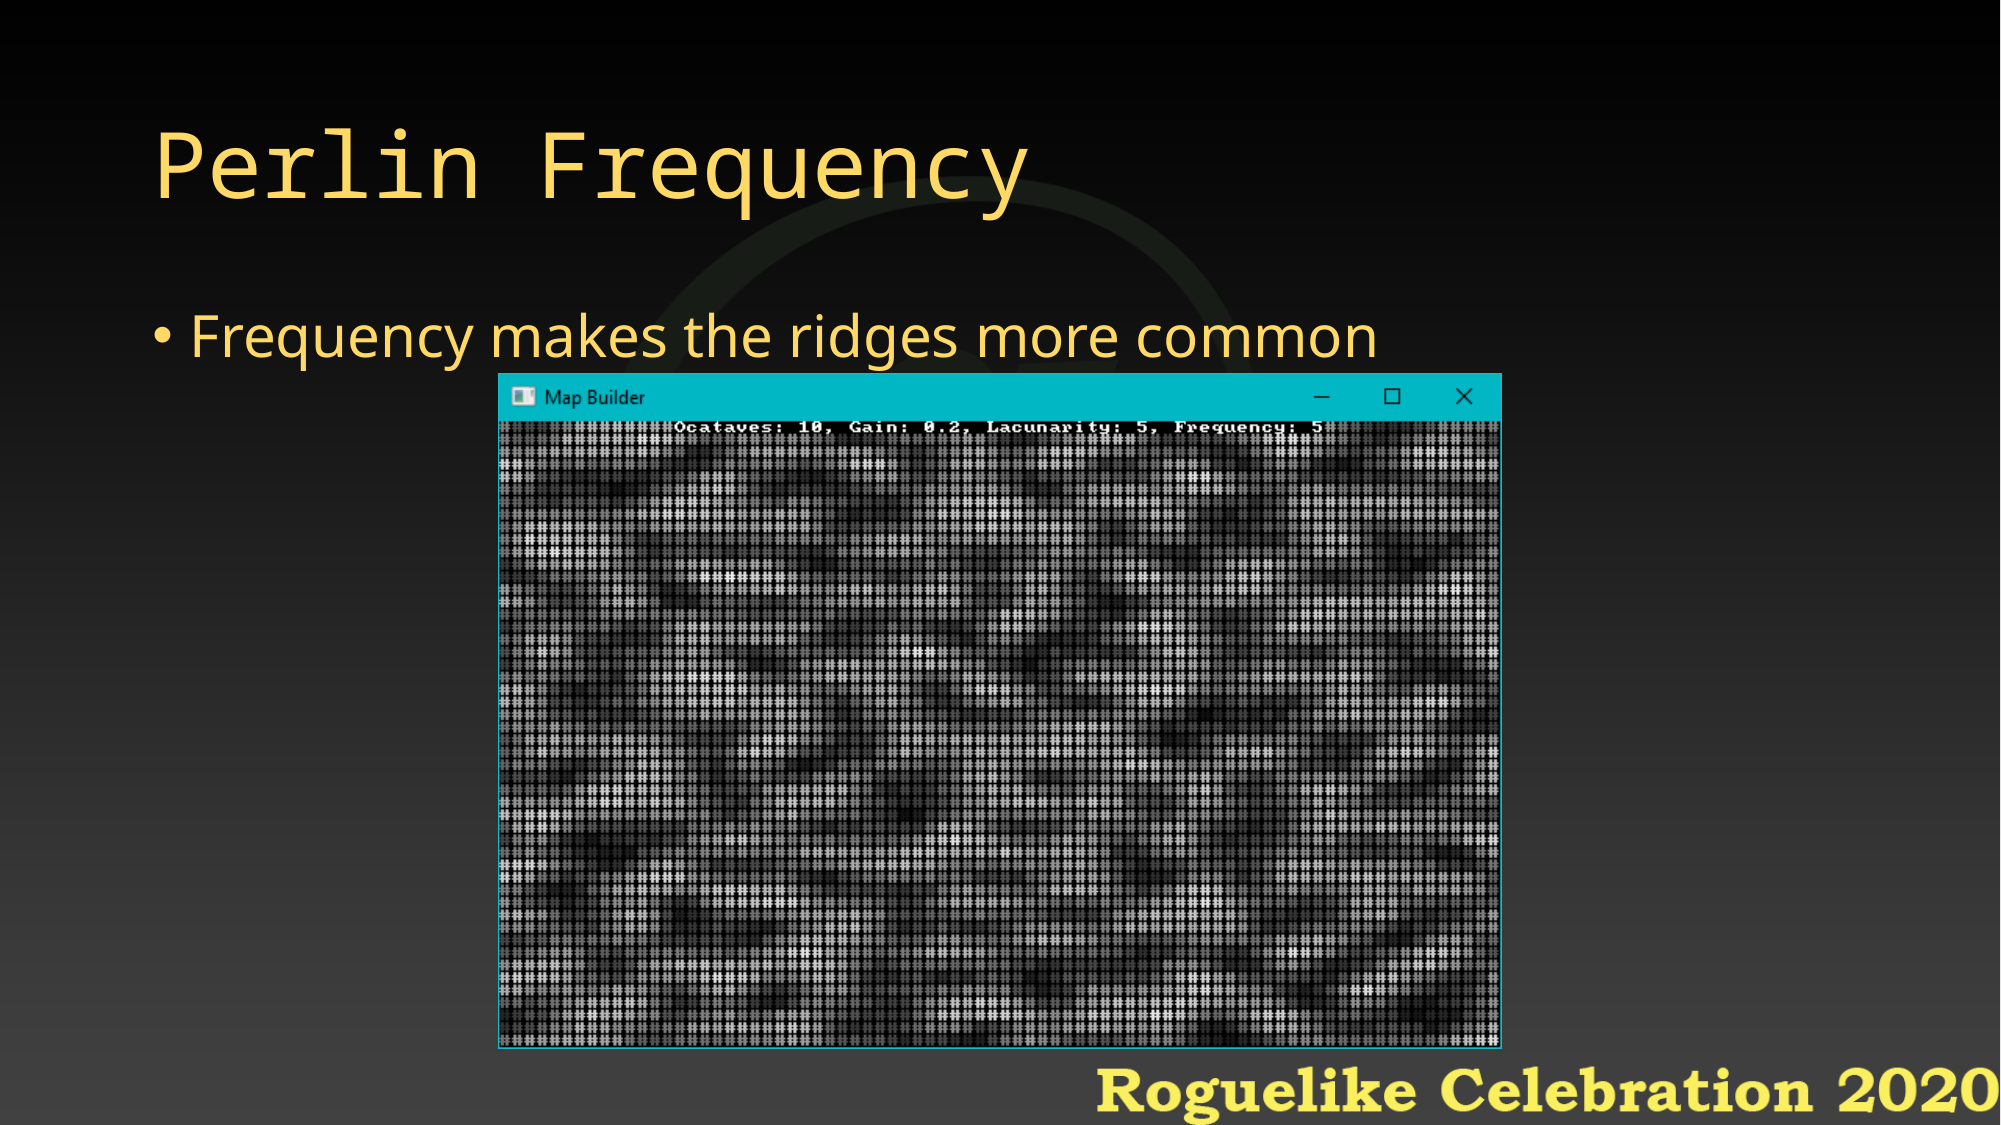

# Perlin Frequency
Frequency makes the ridges more common